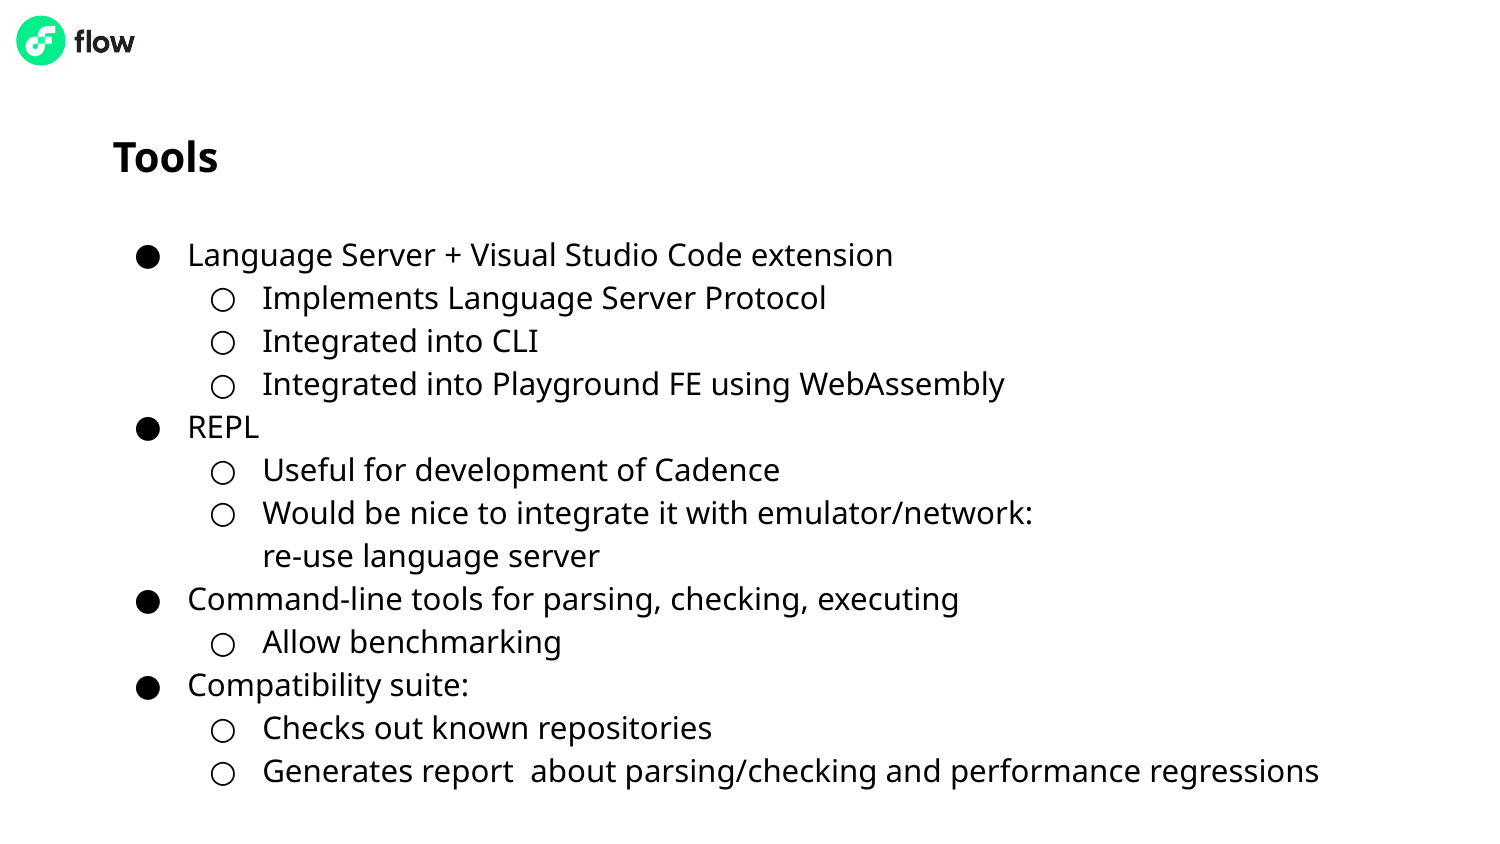

Tools
Language Server + Visual Studio Code extension
Implements Language Server Protocol
Integrated into CLI
Integrated into Playground FE using WebAssembly
REPL
Useful for development of Cadence
Would be nice to integrate it with emulator/network:
re-use language server
Command-line tools for parsing, checking, executing
Allow benchmarking
Compatibility suite:
Checks out known repositories
Generates report about parsing/checking and performance regressions